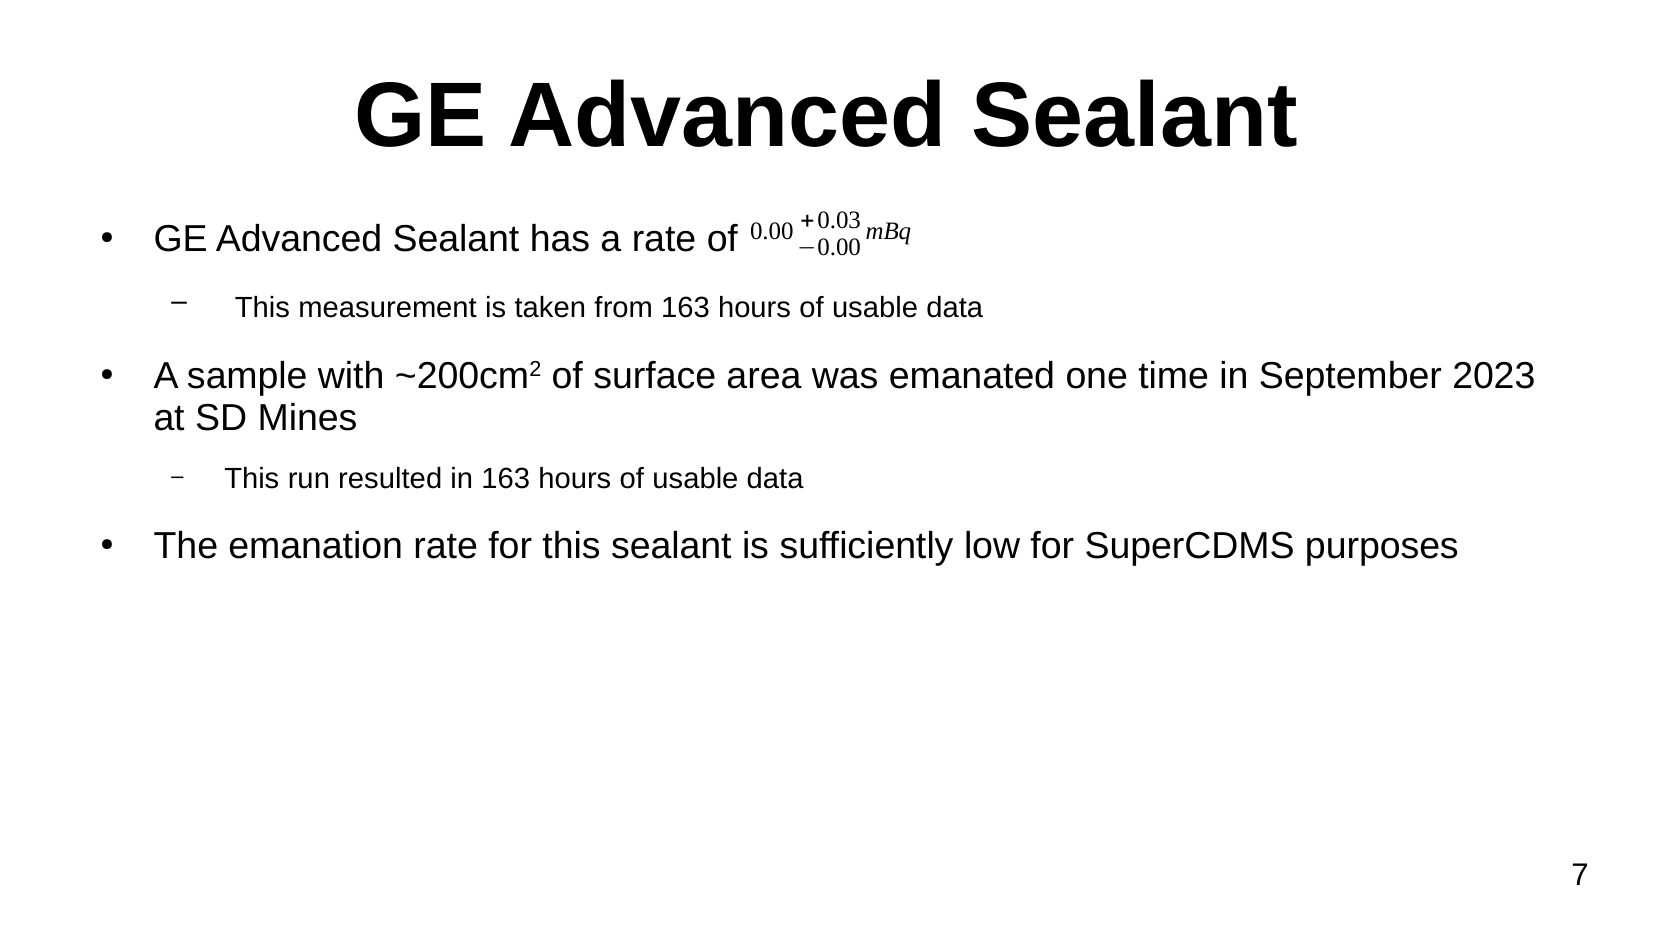

# GE Advanced Sealant
GE Advanced Sealant has a rate of
 This measurement is taken from 163 hours of usable data
A sample with ~200cm2 of surface area was emanated one time in September 2023 at SD Mines
This run resulted in 163 hours of usable data
The emanation rate for this sealant is sufficiently low for SuperCDMS purposes